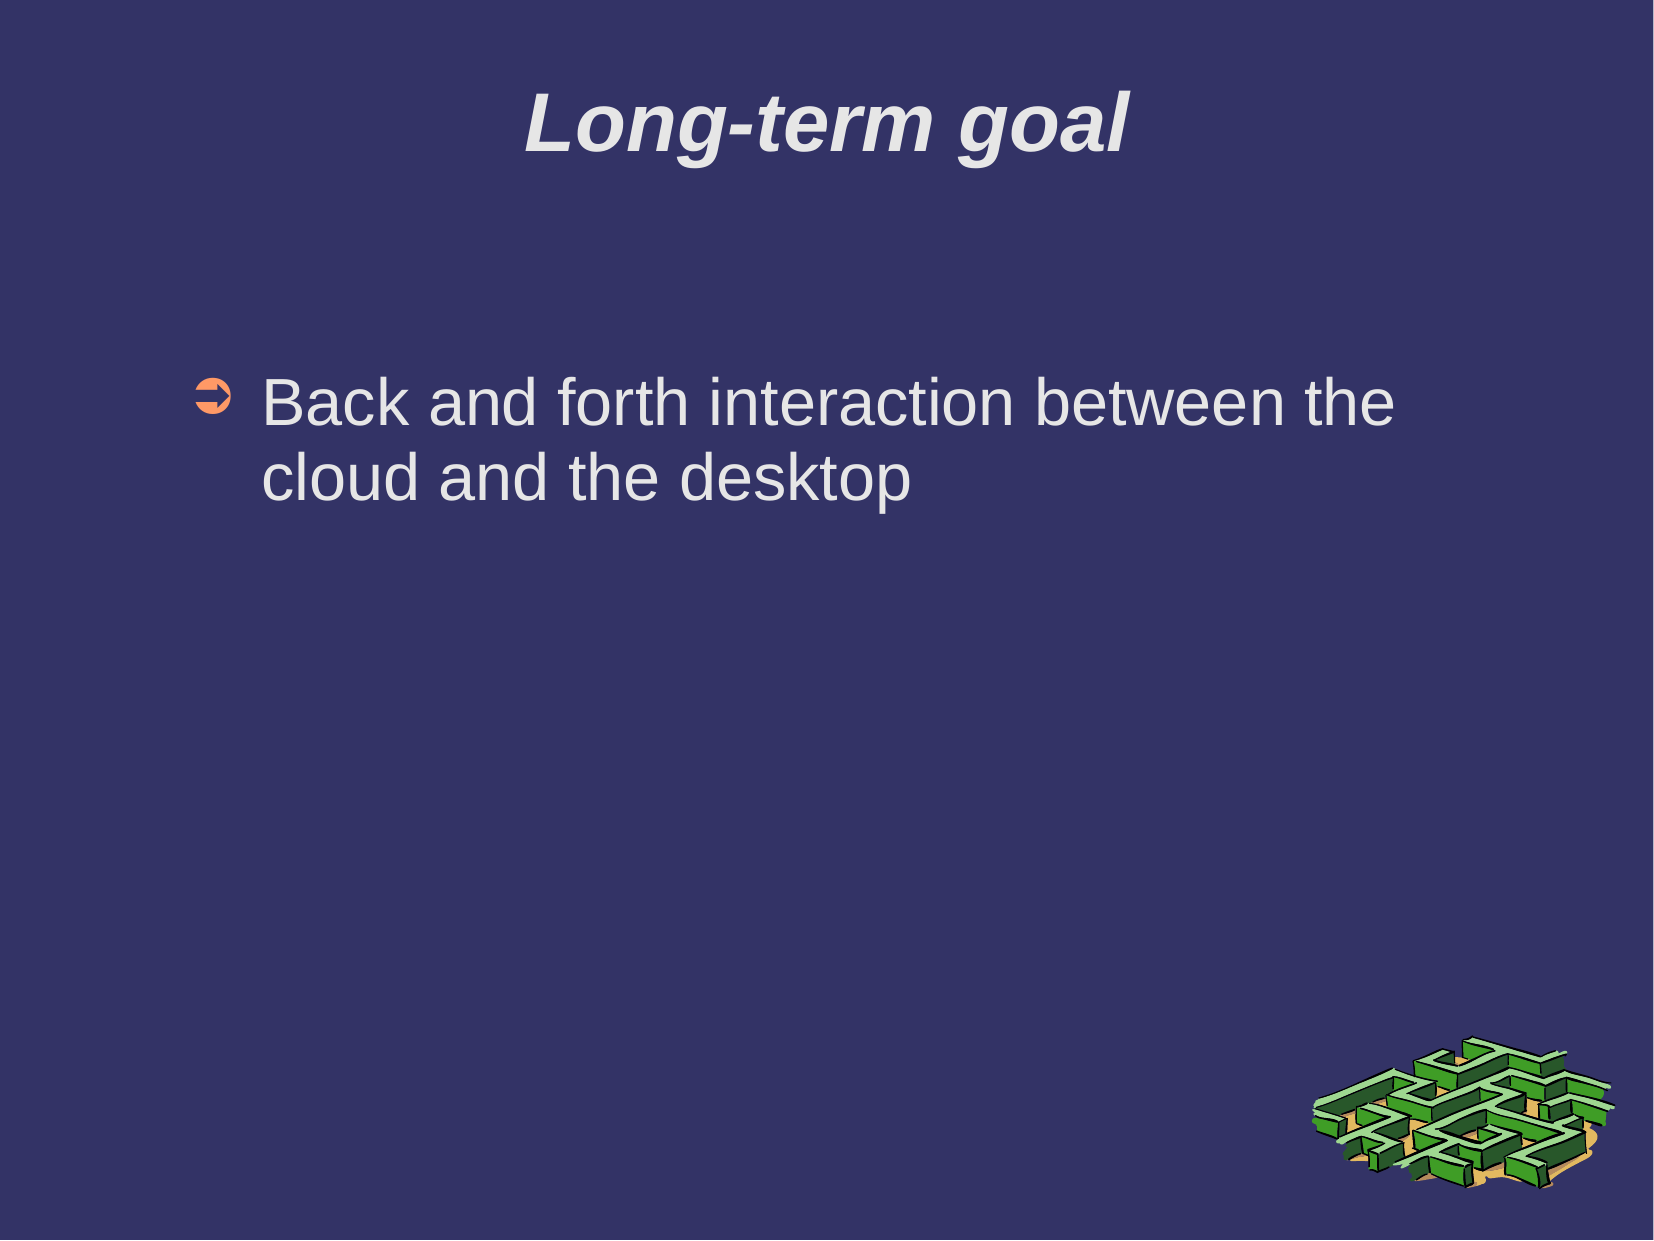

# Long-term goal
Back and forth interaction between the cloud and the desktop